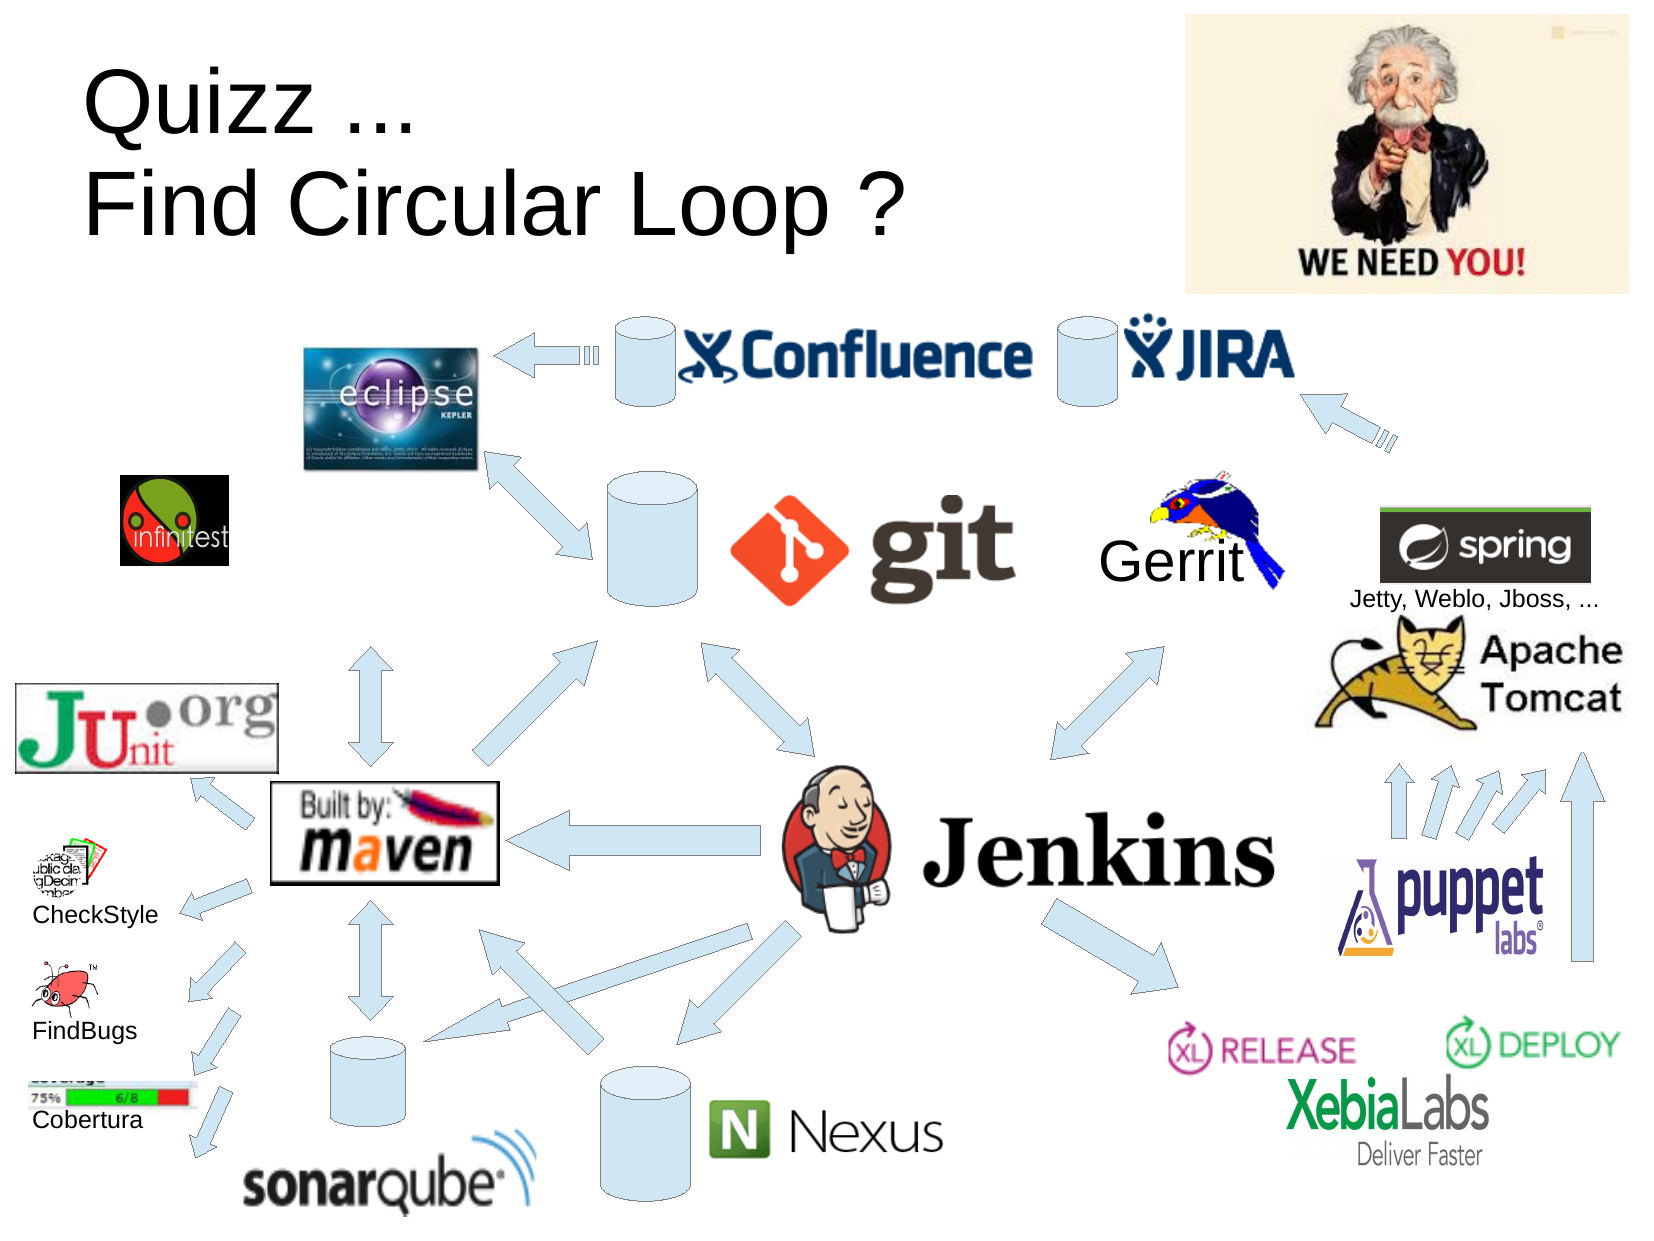

# Quizz ... Find Circular Loop ?
Gerrit
Jetty, Weblo, Jboss, ...
CheckStyle
FindBugs
Cobertura